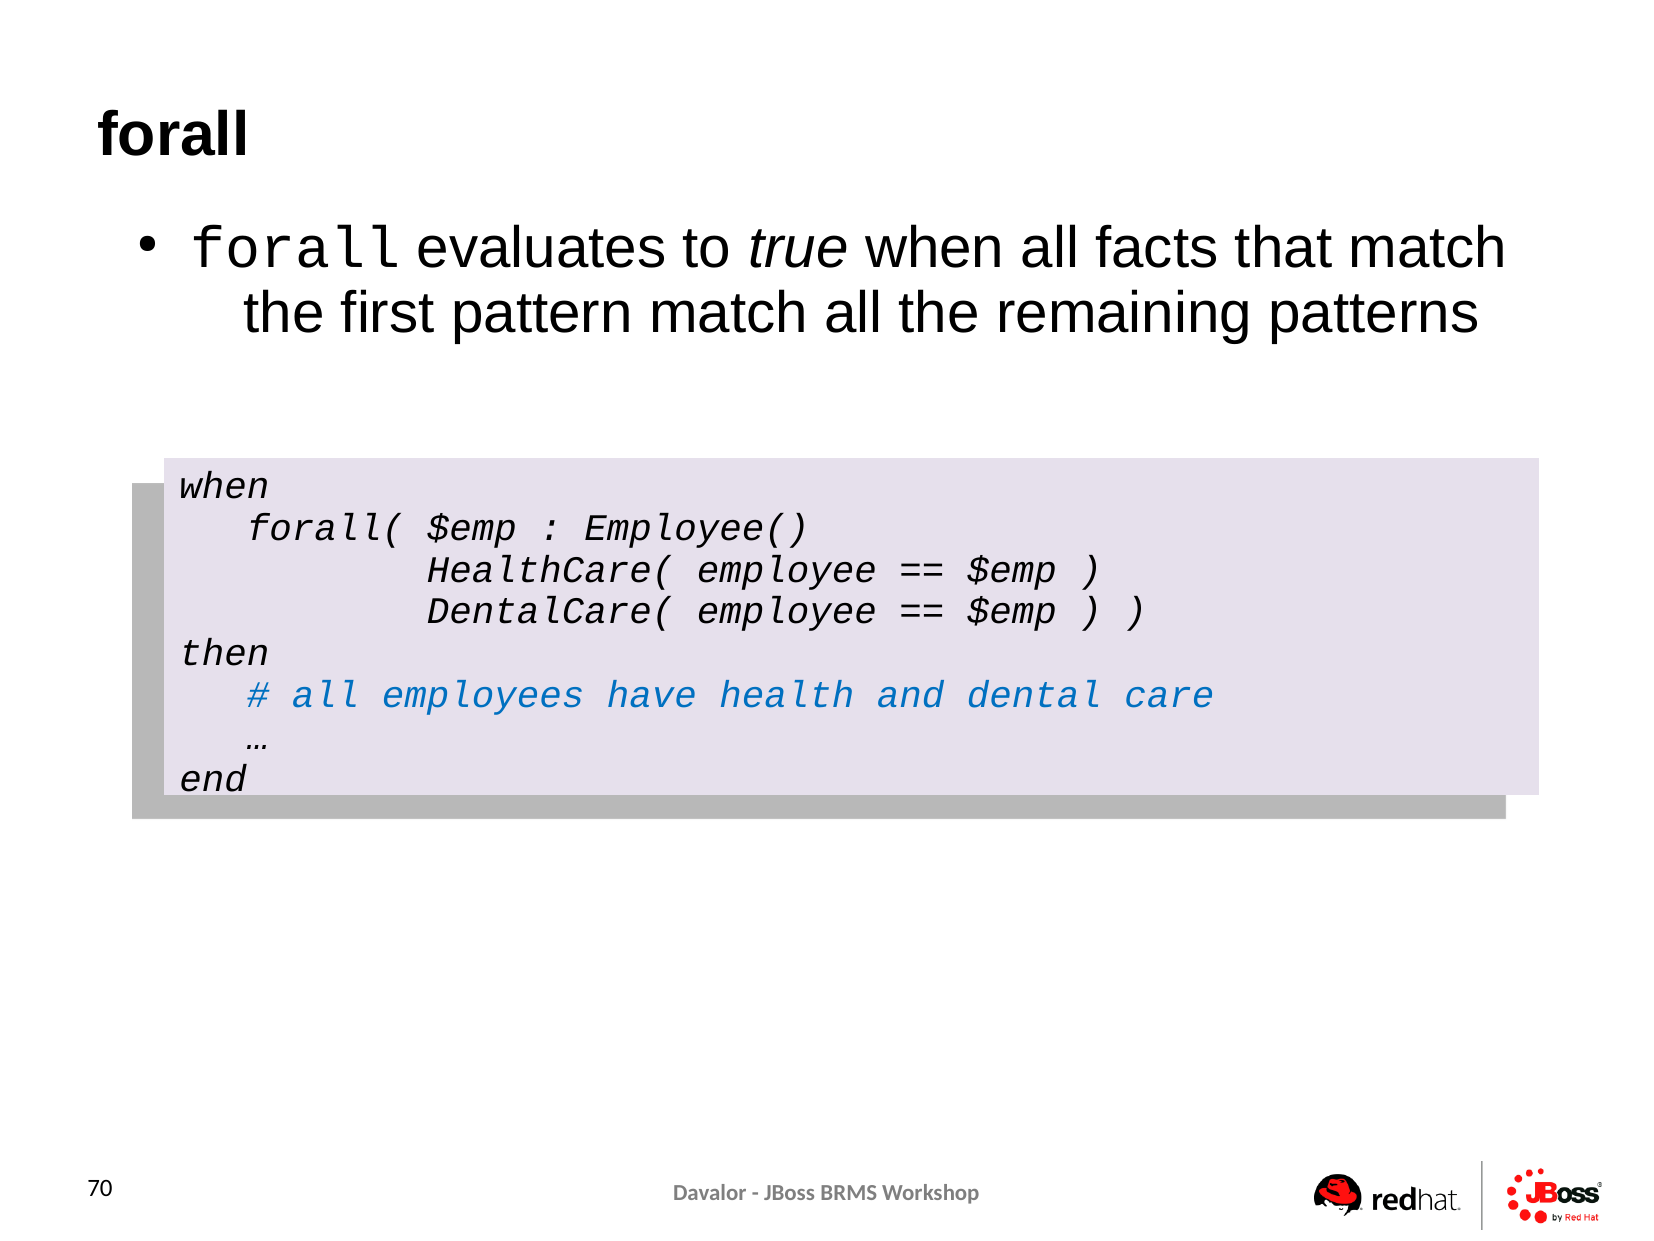

# forall
forall evaluates to true when all facts that match the first pattern match all the remaining patterns
when
 forall( $emp : Employee()
 HealthCare( employee == $emp )
 DentalCare( employee == $emp ) )
then
 # all employees have health and dental care
 …
end